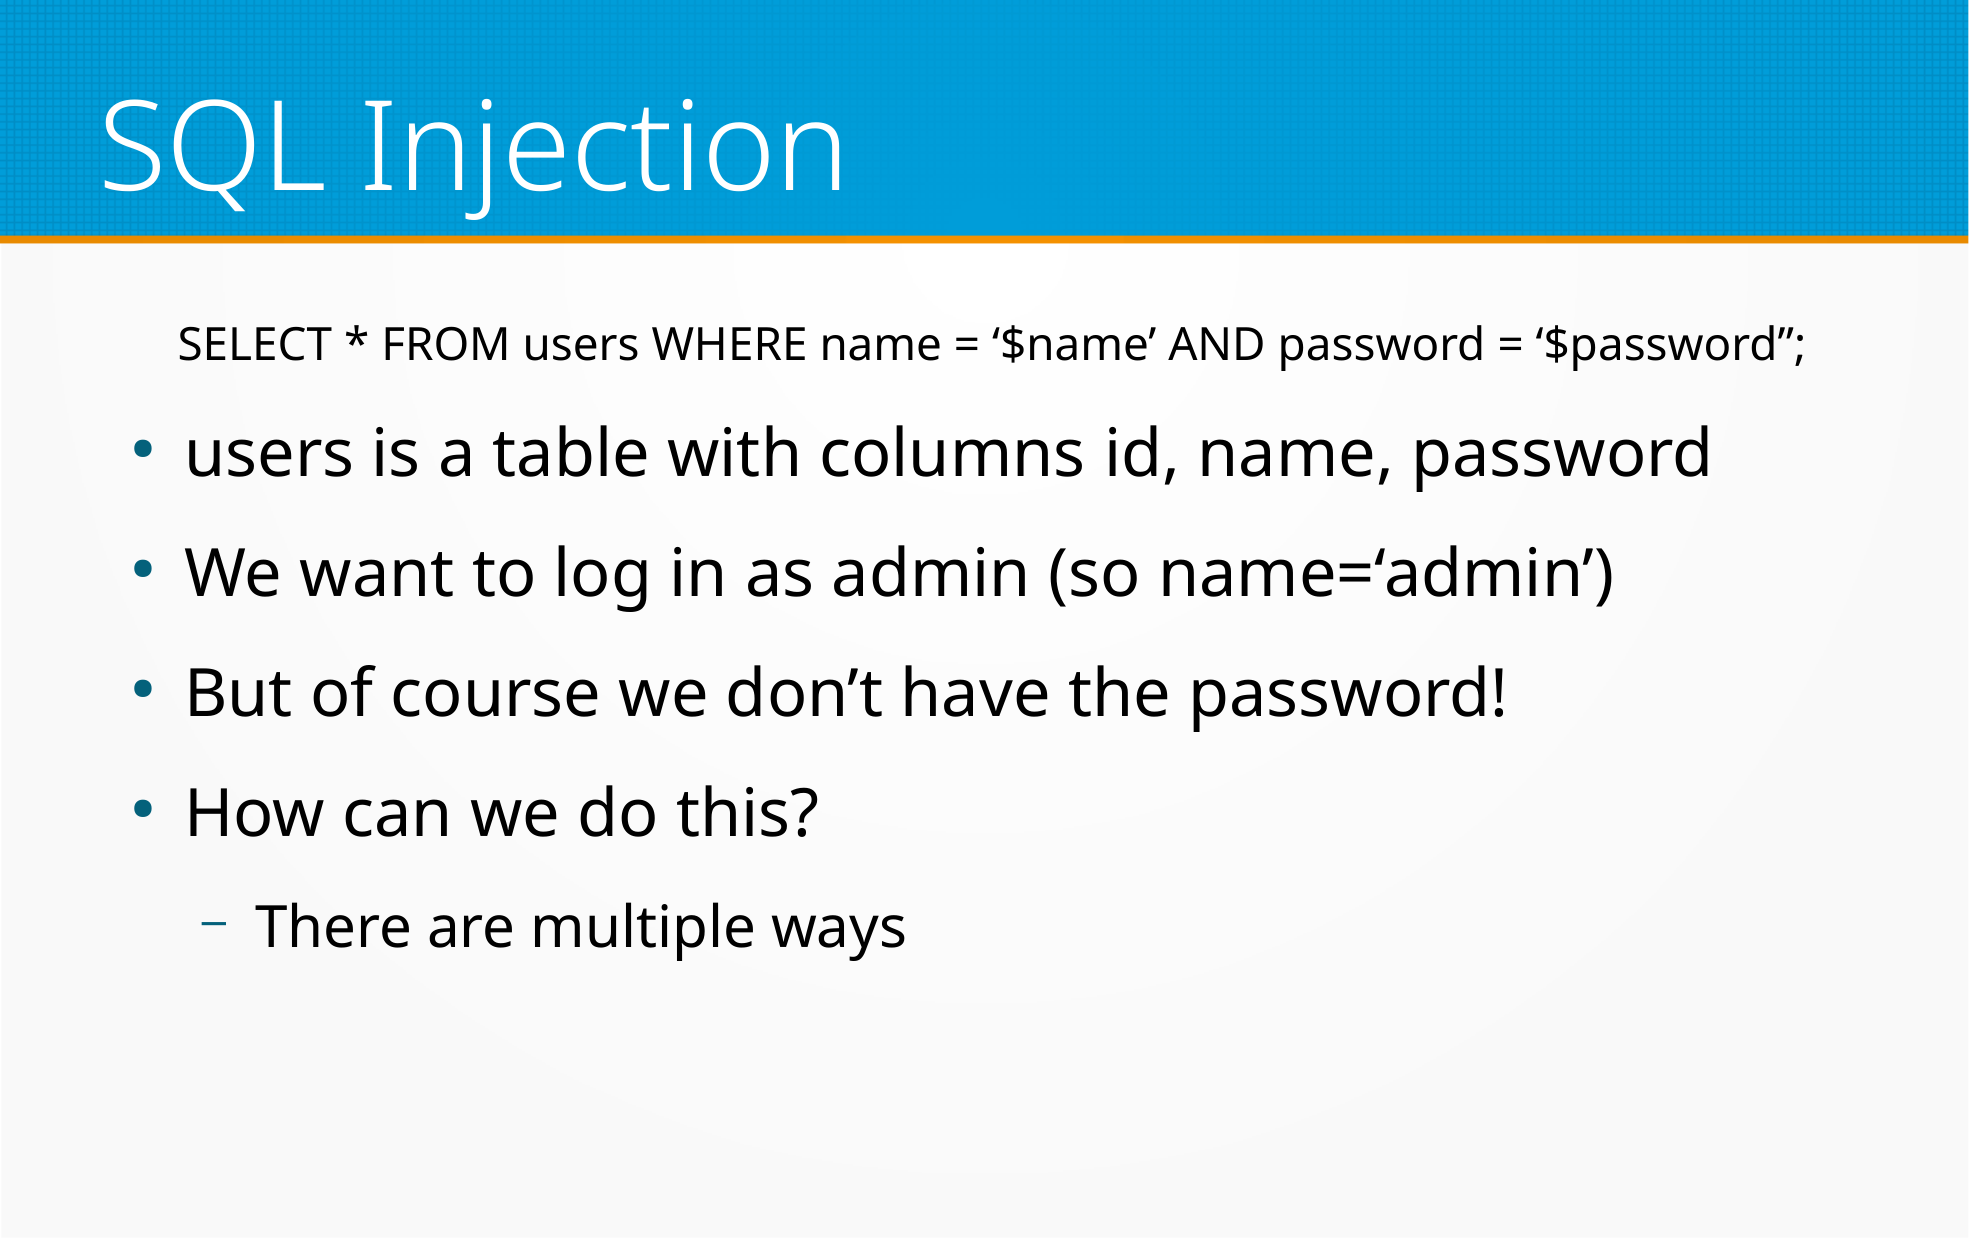

# SQL Injection
SELECT * FROM users WHERE name = ‘$name’ AND password = ‘$password”;
users is a table with columns id, name, password
We want to log in as admin (so name=‘admin’)
But of course we don’t have the password!
How can we do this?
There are multiple ways